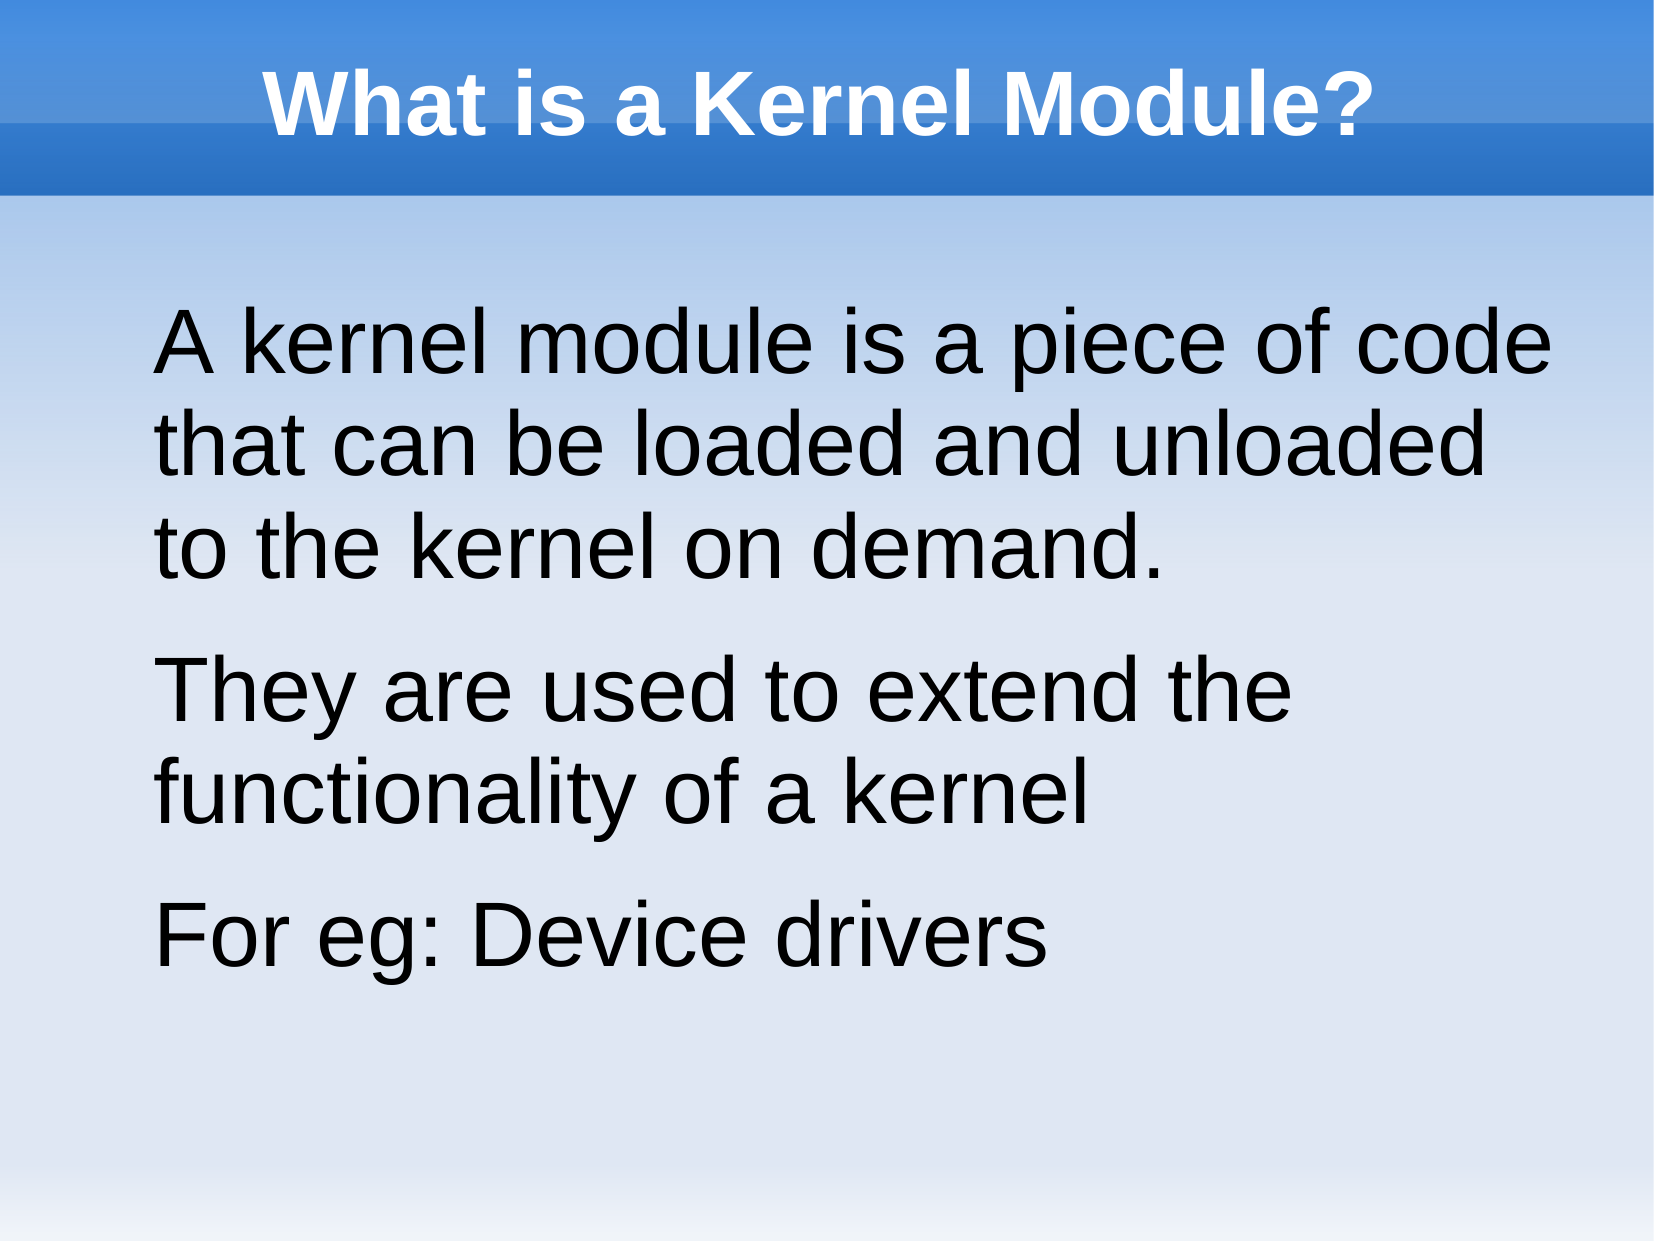

# What is a Kernel Module?
A kernel module is a piece of code that can be loaded and unloaded to the kernel on demand.
They are used to extend the functionality of a kernel
For eg: Device drivers